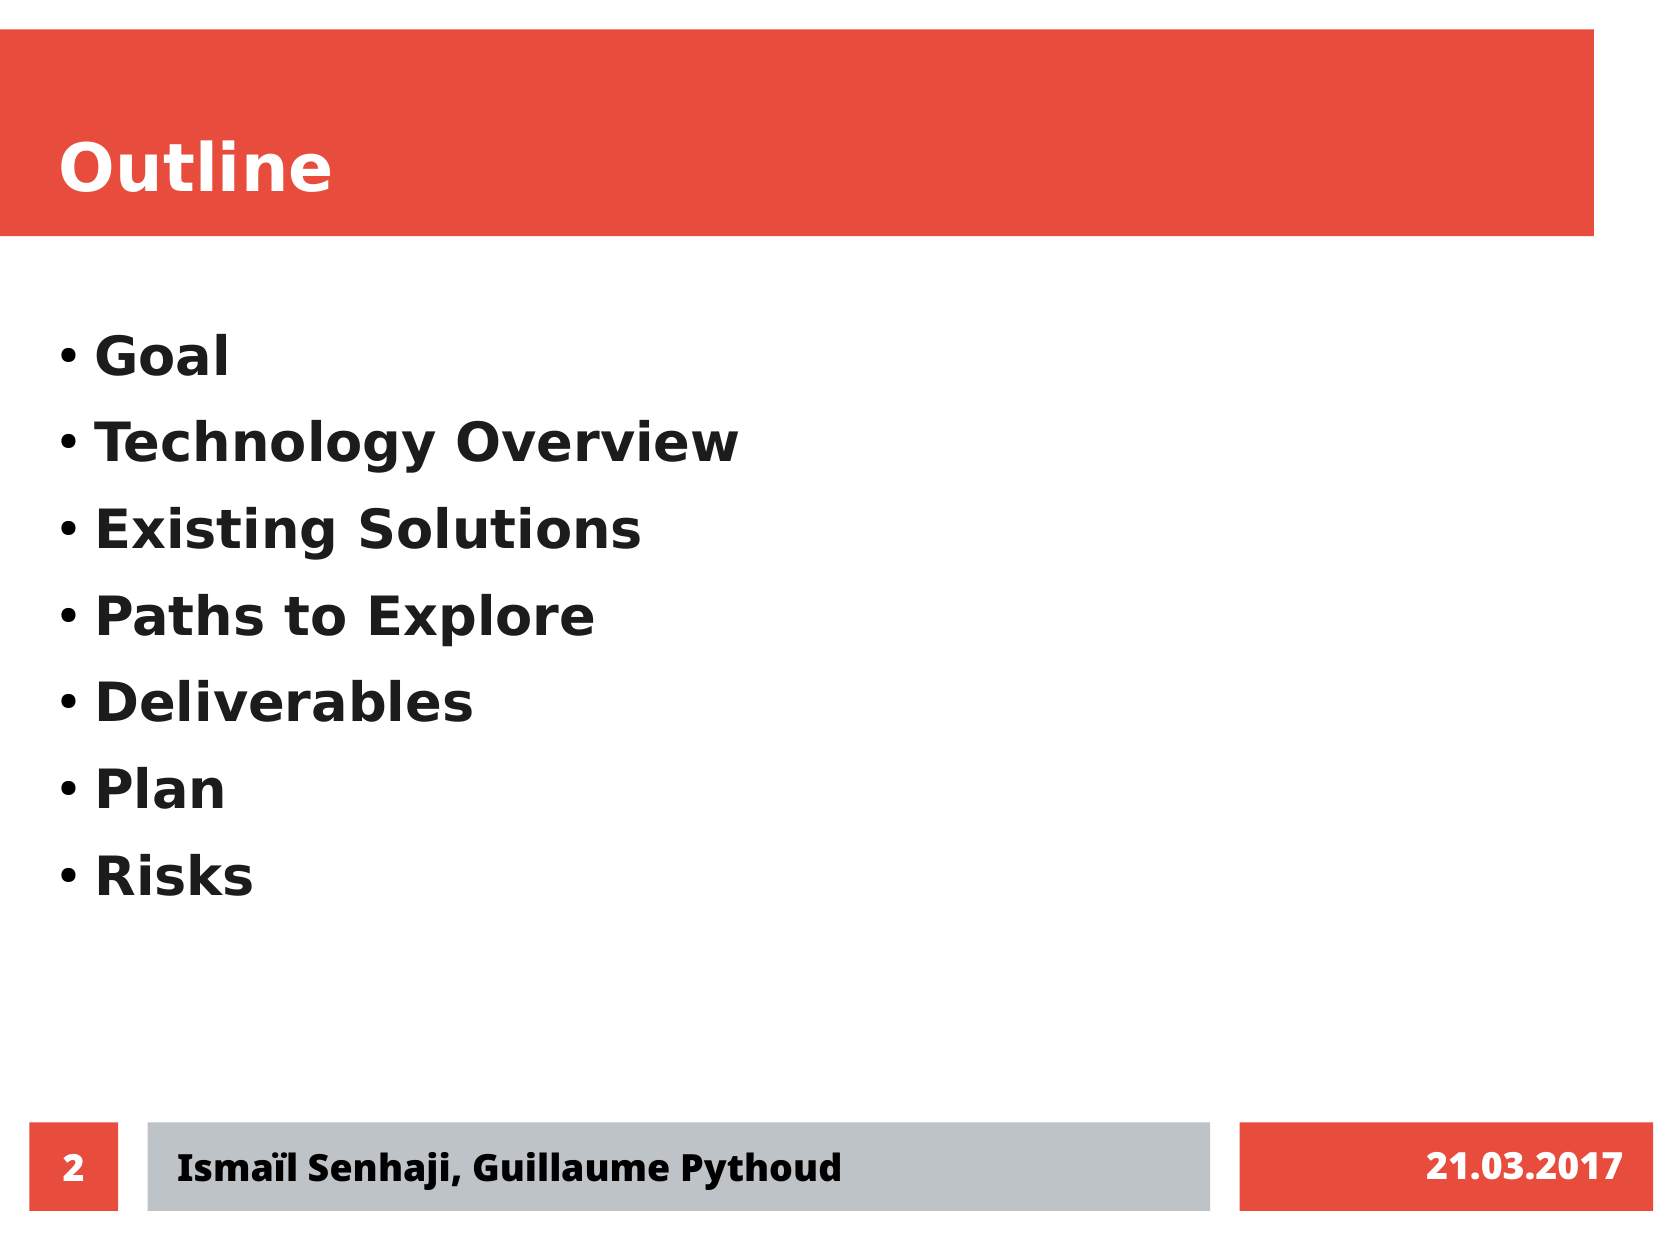

# Outline
Goal
Technology Overview
Existing Solutions
Paths to Explore
Deliverables
Plan
Risks
2
Ismaïl Senhaji, Guillaume Pythoud
21.03.2017